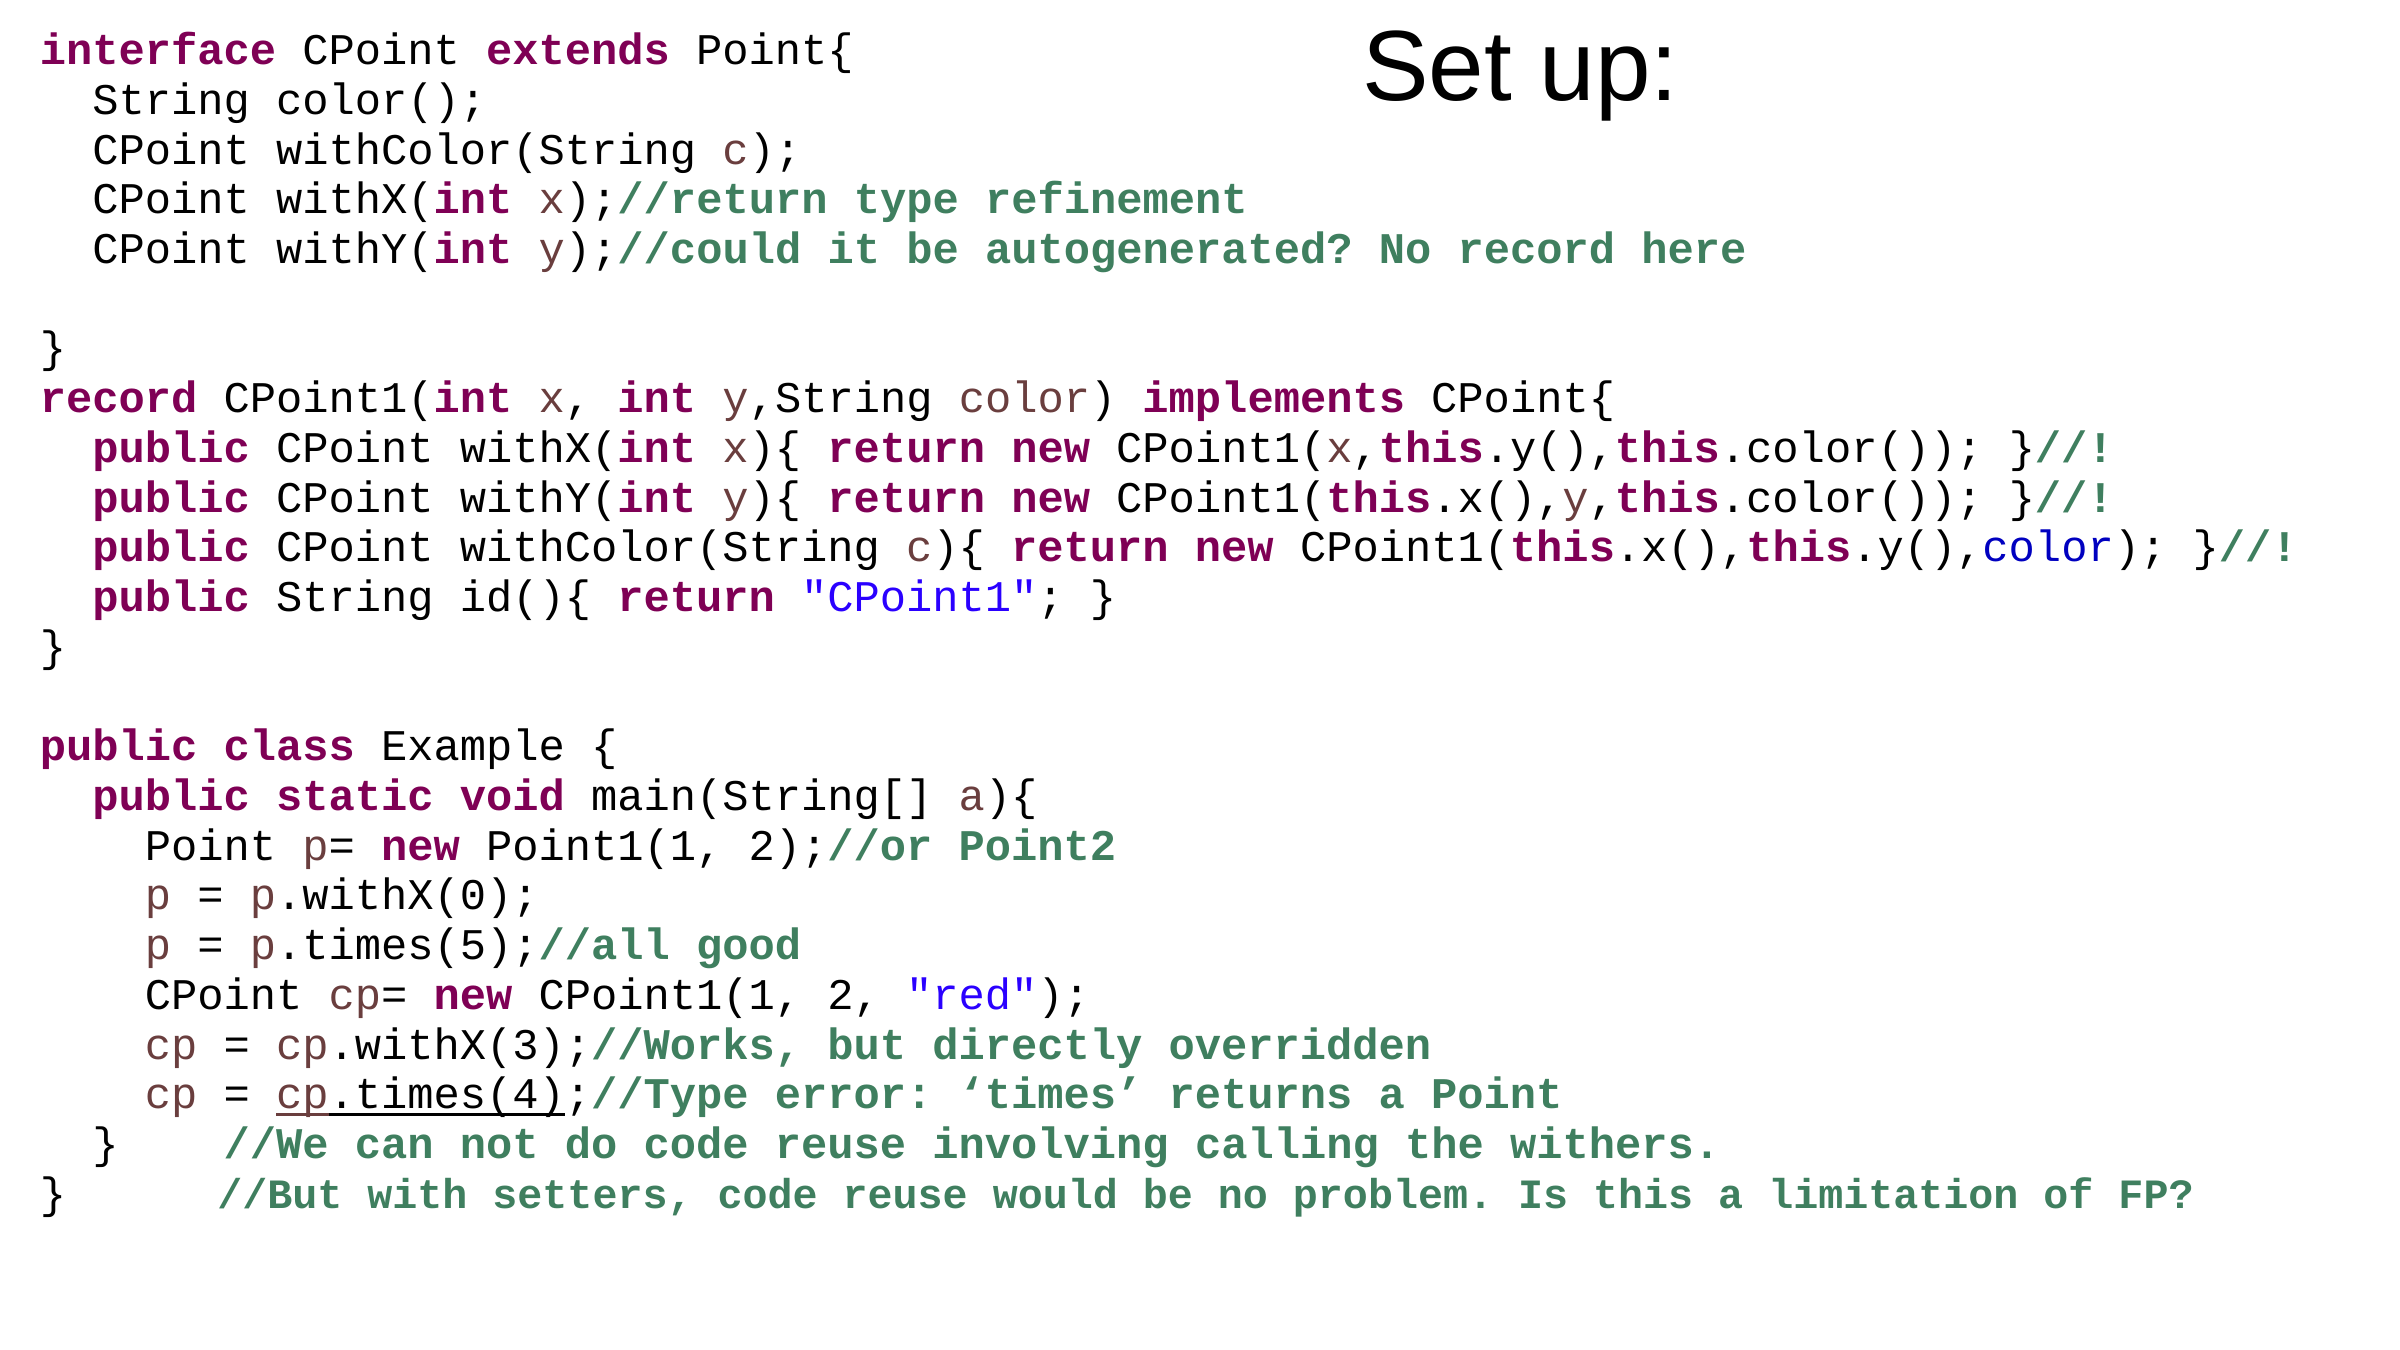

# Set up:
interface CPoint extends Point{
 String color();
 CPoint withColor(String c);
 CPoint withX(int x);//return type refinement
 CPoint withY(int y);//could it be autogenerated? No record here
}
record CPoint1(int x, int y,String color) implements CPoint{
 public CPoint withX(int x){ return new CPoint1(x,this.y(),this.color()); }//!
 public CPoint withY(int y){ return new CPoint1(this.x(),y,this.color()); }//!
 public CPoint withColor(String c){ return new CPoint1(this.x(),this.y(),color); }//!
 public String id(){ return "CPoint1"; }
}
public class Example {
 public static void main(String[] a){
 Point p= new Point1(1, 2);//or Point2
 p = p.withX(0);
 p = p.times(5);//all good
 CPoint cp= new CPoint1(1, 2, "red");
 cp = cp.withX(3);//Works, but directly overridden
 cp = cp.times(4);//Type error: ‘times’ returns a Point
 } //We can not do code reuse involving calling the withers.
} //But with setters, code reuse would be no problem. Is this a limitation of FP?